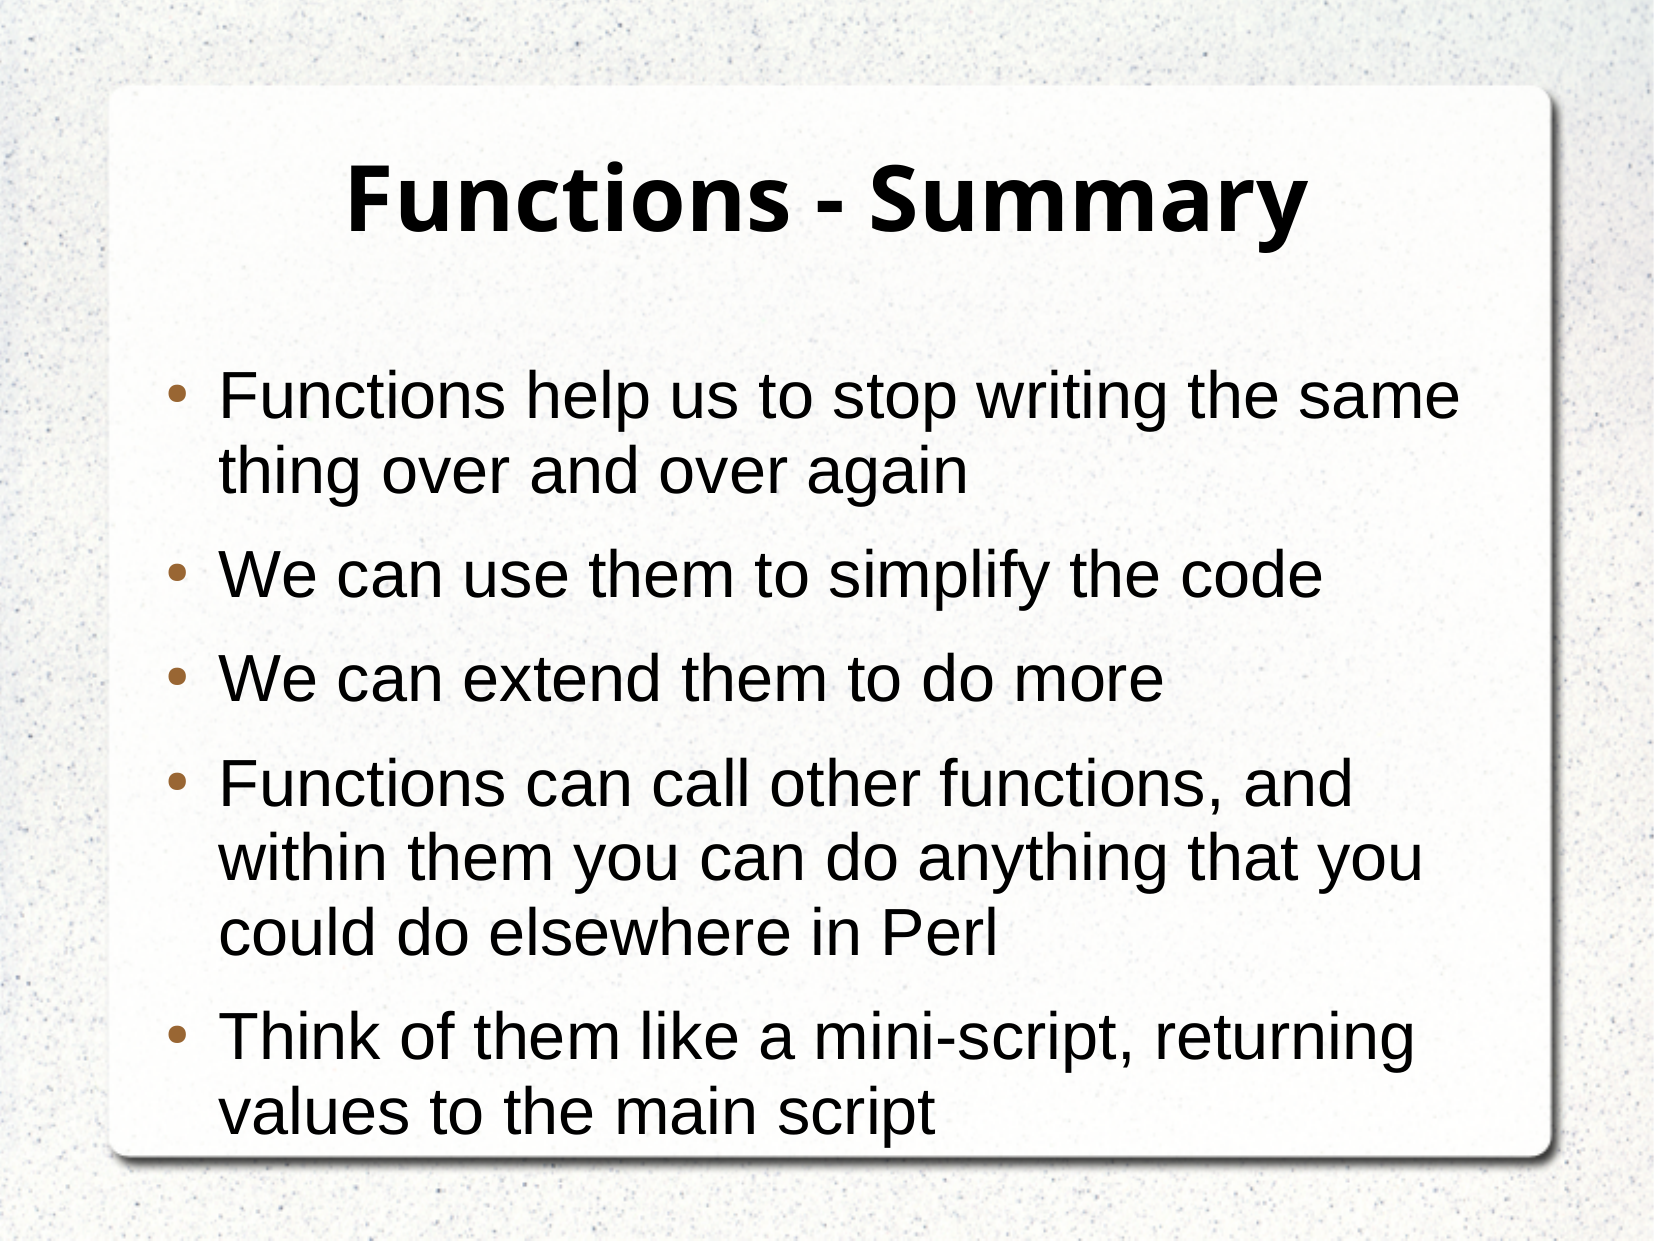

# Functions - Summary
Functions help us to stop writing the same thing over and over again
We can use them to simplify the code
We can extend them to do more
Functions can call other functions, and within them you can do anything that you could do elsewhere in Perl
Think of them like a mini-script, returning values to the main script